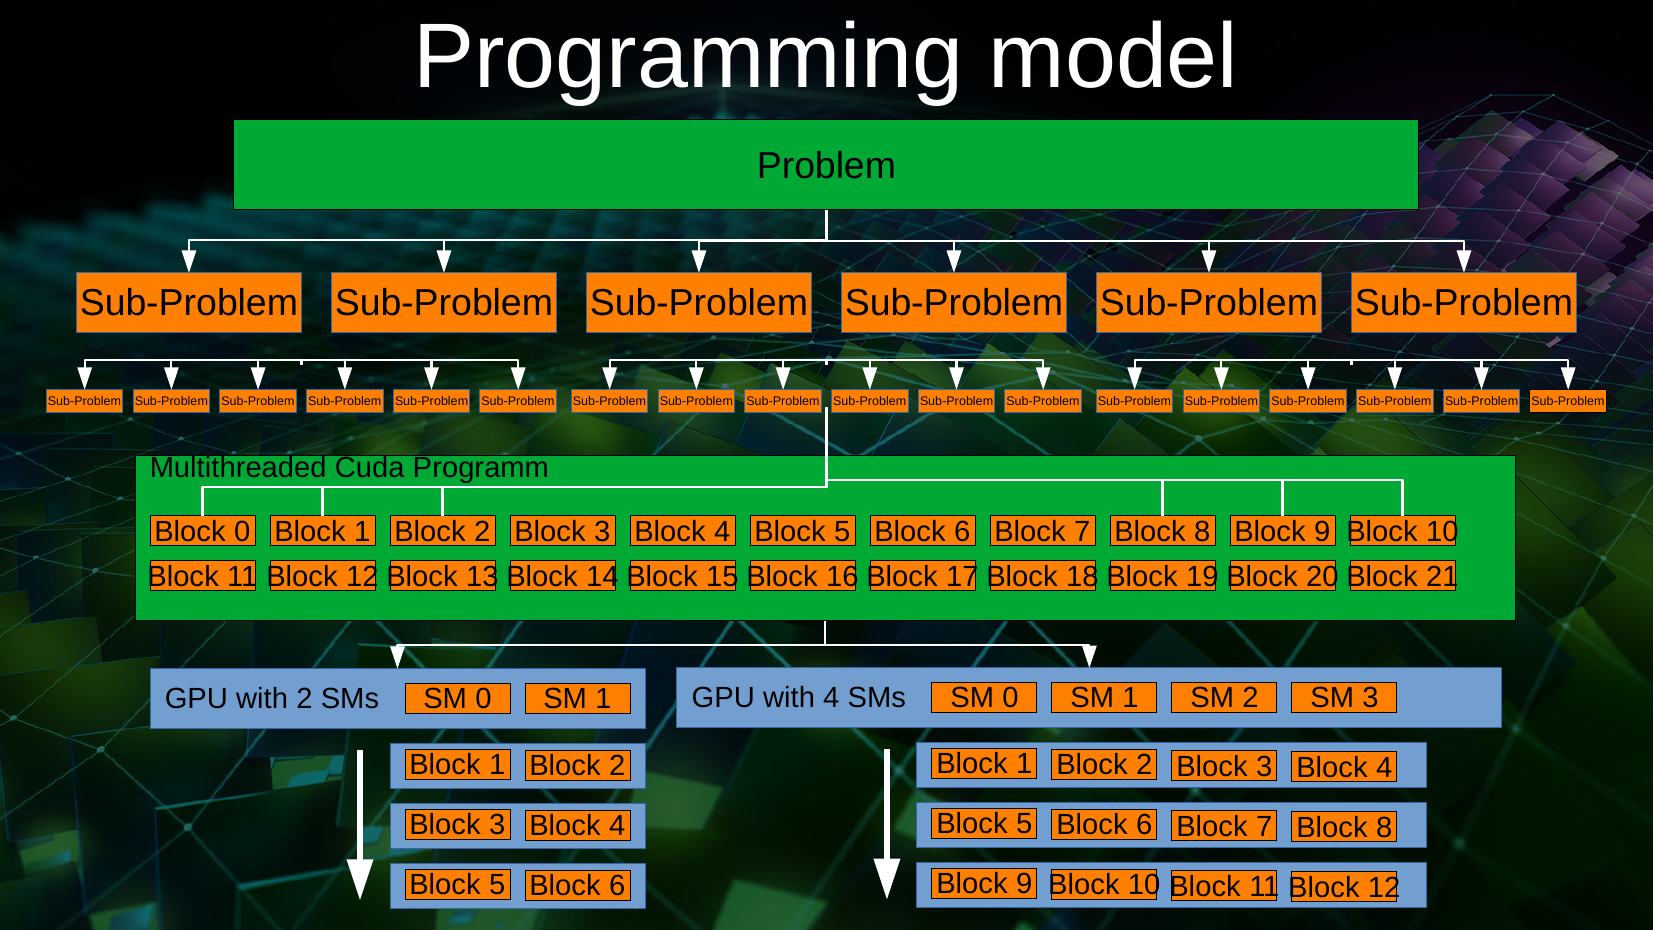

# Programming model
Problem
Sub-Problem
Sub-Problem
Sub-Problem
Sub-Problem
Sub-Problem
Sub-Problem
Sub-Problem
Sub-Problem
Sub-Problem
Sub-Problem
Sub-Problem
Sub-Problem
Sub-Problem
Sub-Problem
Sub-Problem
Sub-Problem
Sub-Problem
Sub-Problem
Sub-Problem
Sub-Problem
Sub-Problem
Sub-Problem
Sub-Problem
Sub-Problem
Multithreaded Cuda Programm
Block 0
Block 1
Block 2
Block 3
Block 4
Block 5
Block 6
Block 7
Block 8
Block 9
Block 10
Block 11
Block 12
Block 13
Block 14
Block 15
Block 16
Block 17
Block 18
Block 19
Block 20
Block 21
GPU with 4 SMs
SM 0
SM 1
SM 2
SM 3
Block 1
Block 2
Block 3
Block 4
Block 5
Block 6
Block 7
Block 8
Block 9
Block 10
Block 11
Block 12
GPU with 2 SMs
SM 0
SM 1
Block 1
Block 2
Block 3
Block 4
Block 5
Block 6